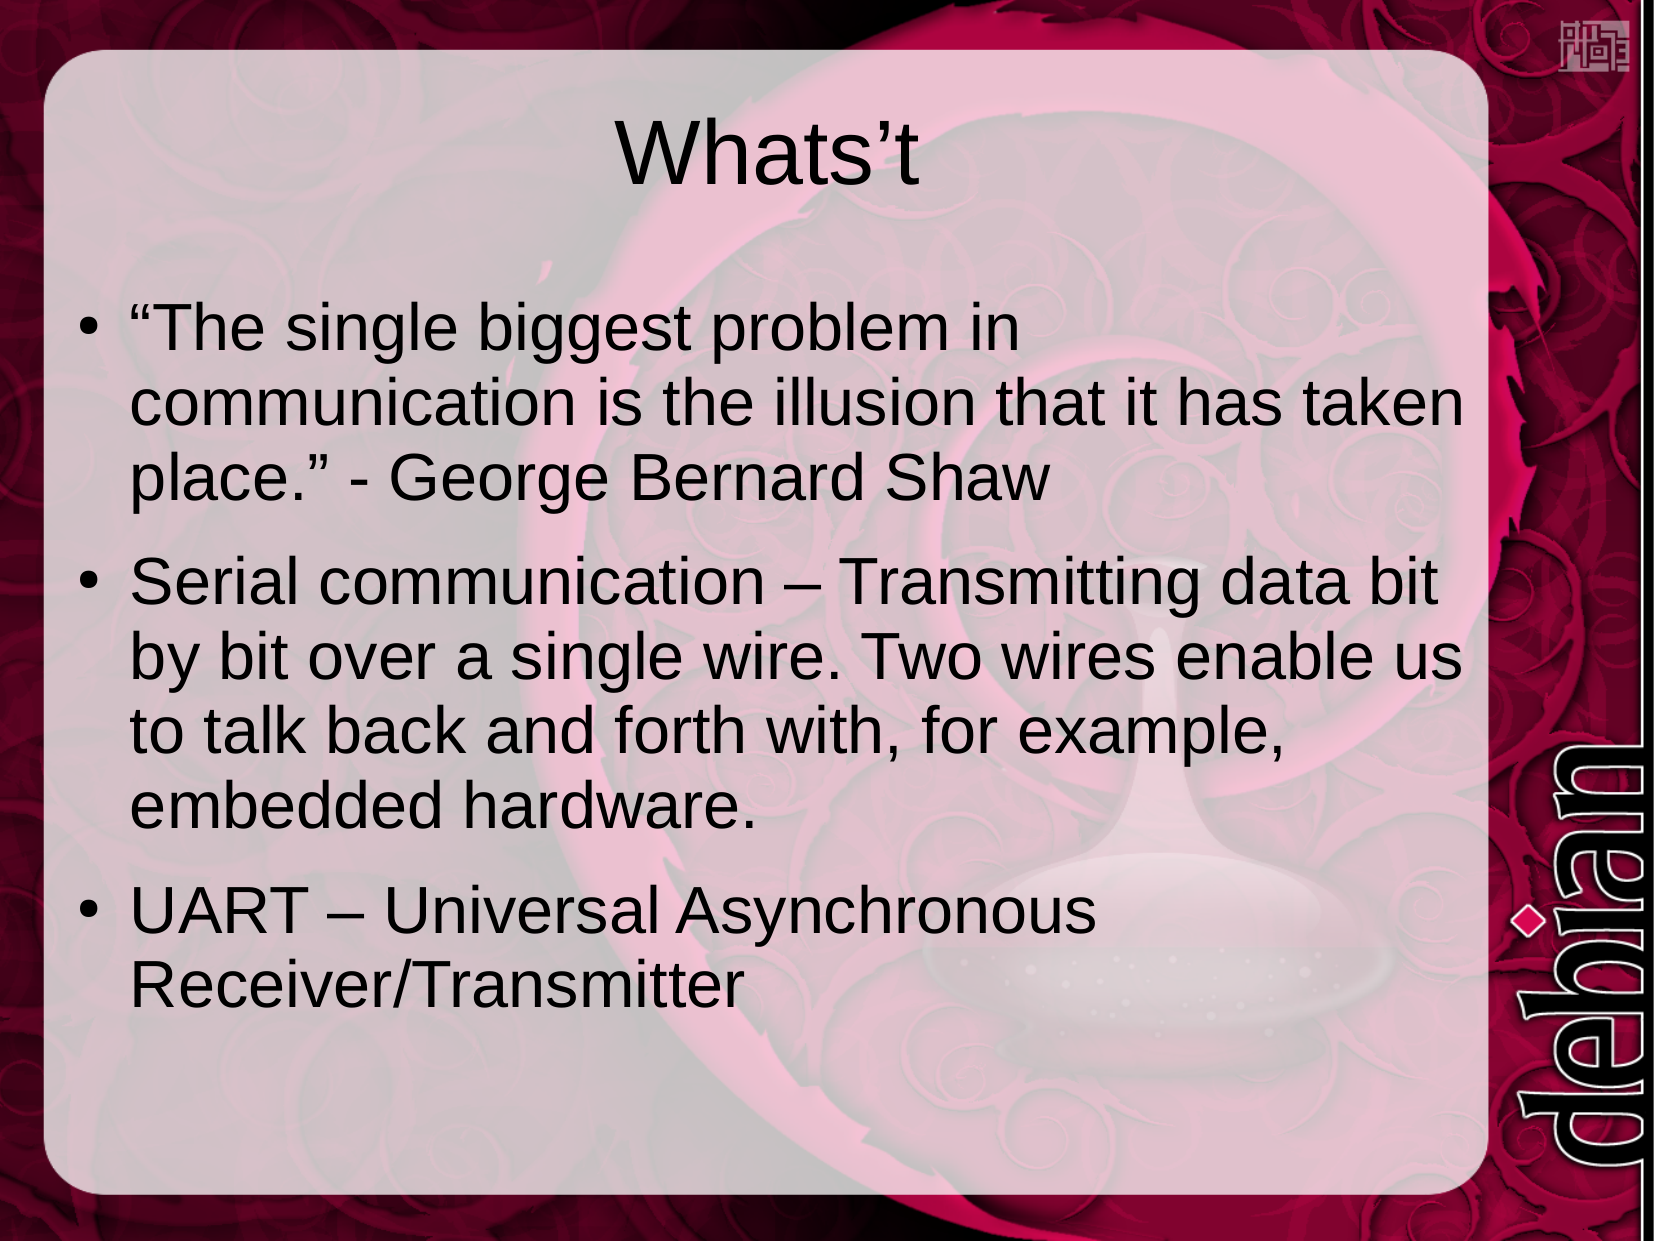

# Whats’t
“The single biggest problem in communication is the illusion that it has taken place.” - George Bernard Shaw
Serial communication – Transmitting data bit by bit over a single wire. Two wires enable us to talk back and forth with, for example, embedded hardware.
UART – Universal Asynchronous Receiver/Transmitter